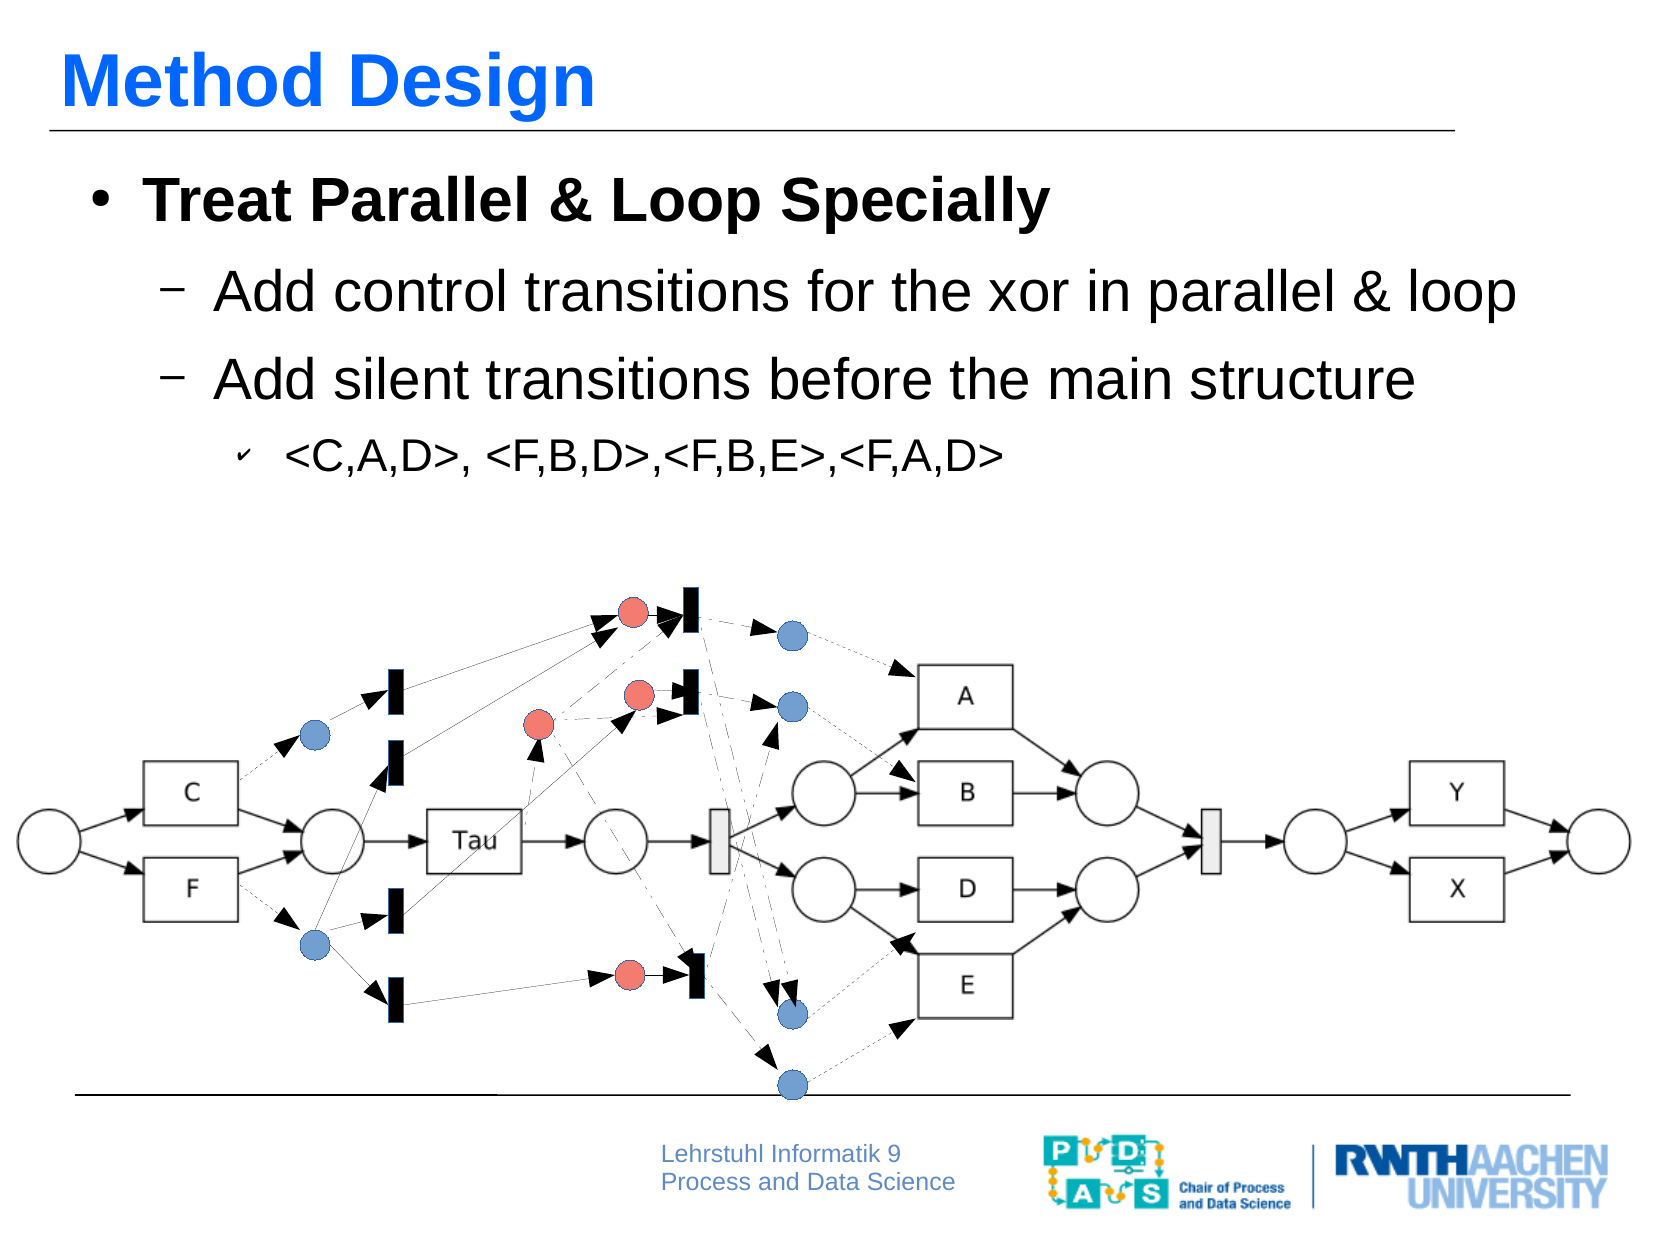

# Method Design
Treat Parallel & Loop Specially
Add control transitions for the xor in parallel & loop
Add silent transitions before the main structure
<C,A,D>, <F,B,D>,<F,B,E>,<F,A,D>